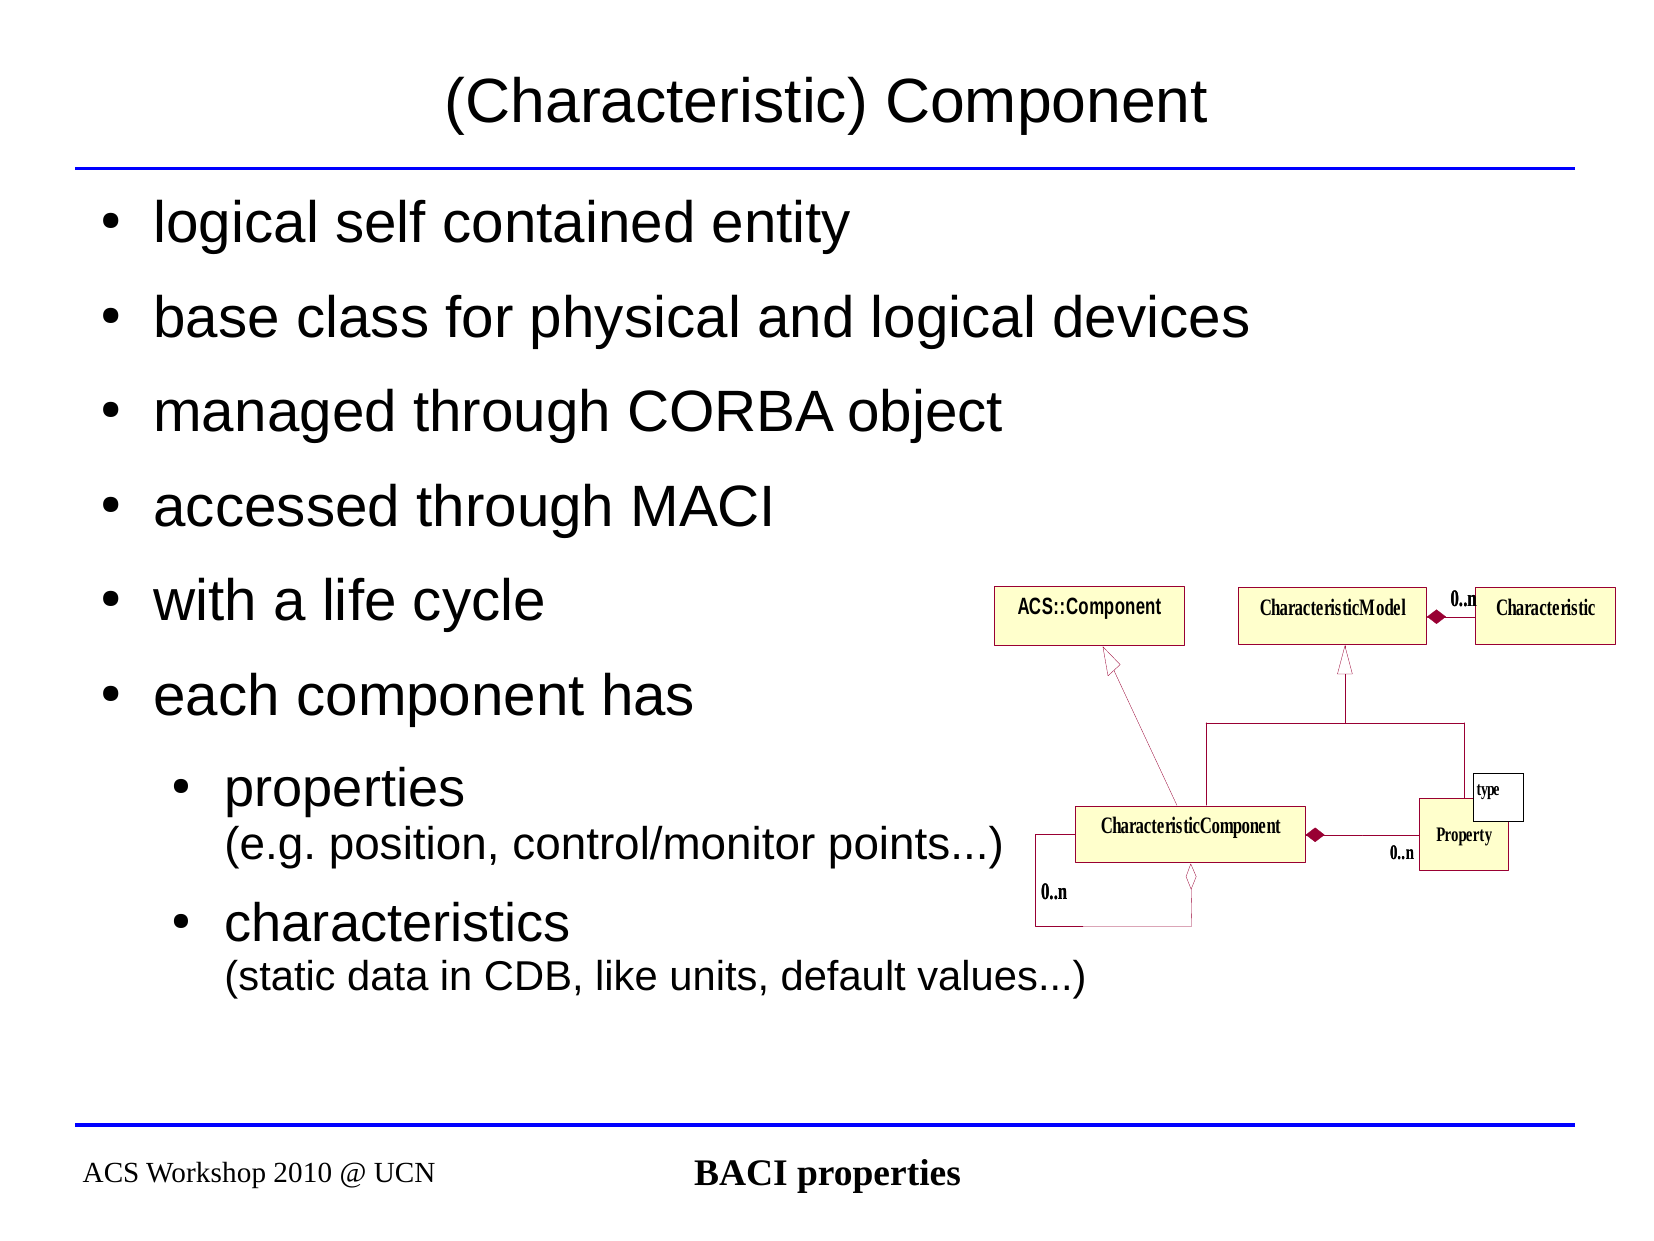

# (Characteristic) Component
logical self contained entity
base class for physical and logical devices
managed through CORBA object
accessed through MACI
with a life cycle
each component has
properties
(e.g. position, control/monitor points...)
characteristics
(static data in CDB, like units, default values...)